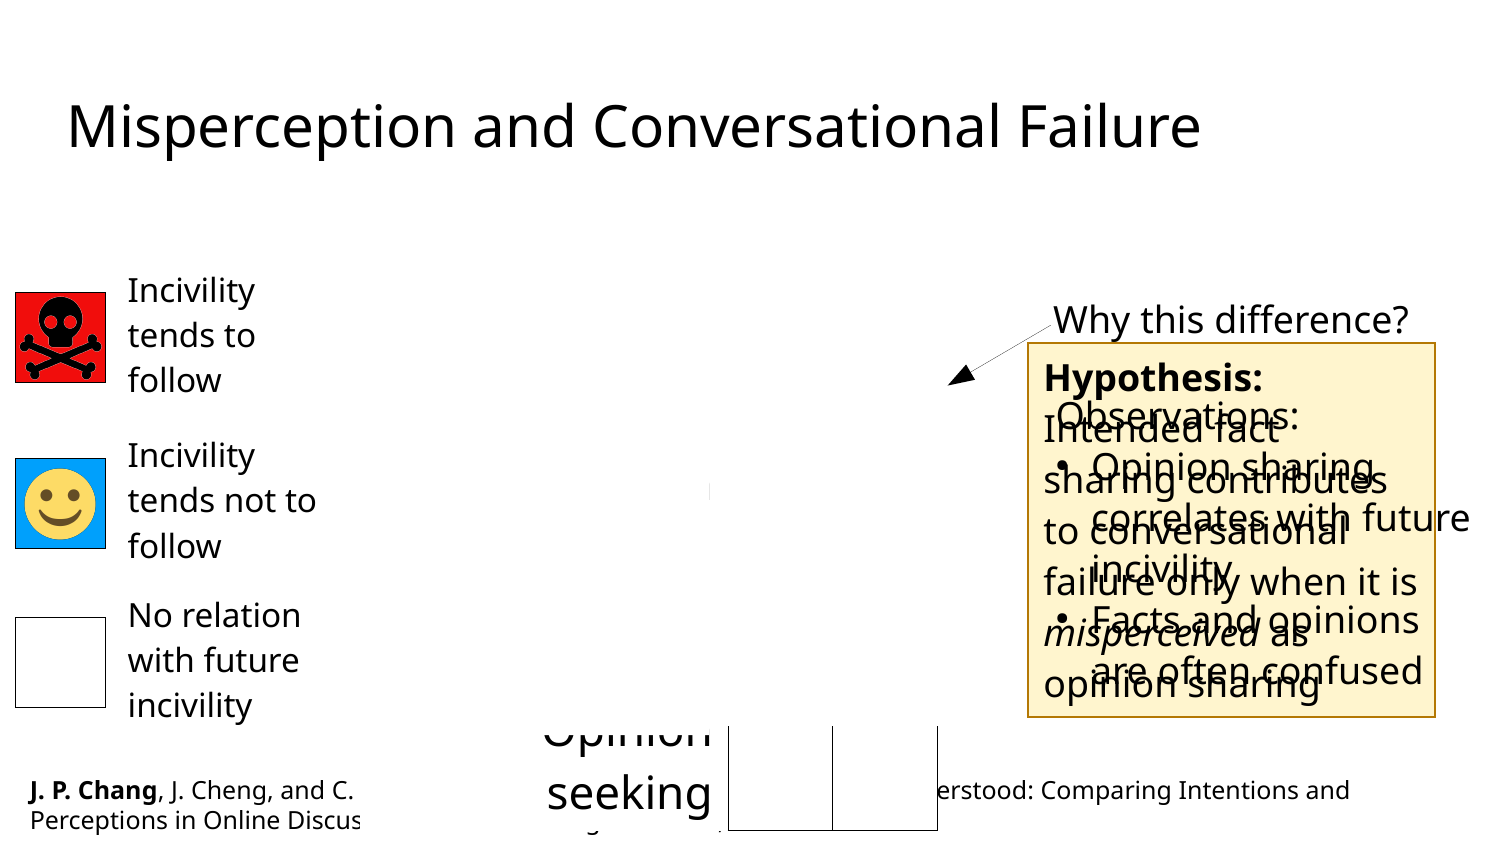

# Misperception and Conversational Failure
Intended
Perceived
Incivility tends to follow
Incivility tends not to follow
No relation with future incivility
Why this difference?
| Fact sharing | | |
| --- | --- | --- |
| Opinion sharing | | |
| Fact seeking | | |
| Opinion seeking | | |
Hypothesis: Intended fact sharing contributes to conversational failure only when it is misperceived as opinion sharing
Observations:
Opinion sharing correlates with future incivility
Facts and opinions are often confused
J. P. Chang, J. Cheng, and C. Danescu-Niculescu-Mizil. Don’t Let Me Be Misunderstood: Comparing Intentions and Perceptions in Online Discussions. In Proceedings of WWW, 2020.